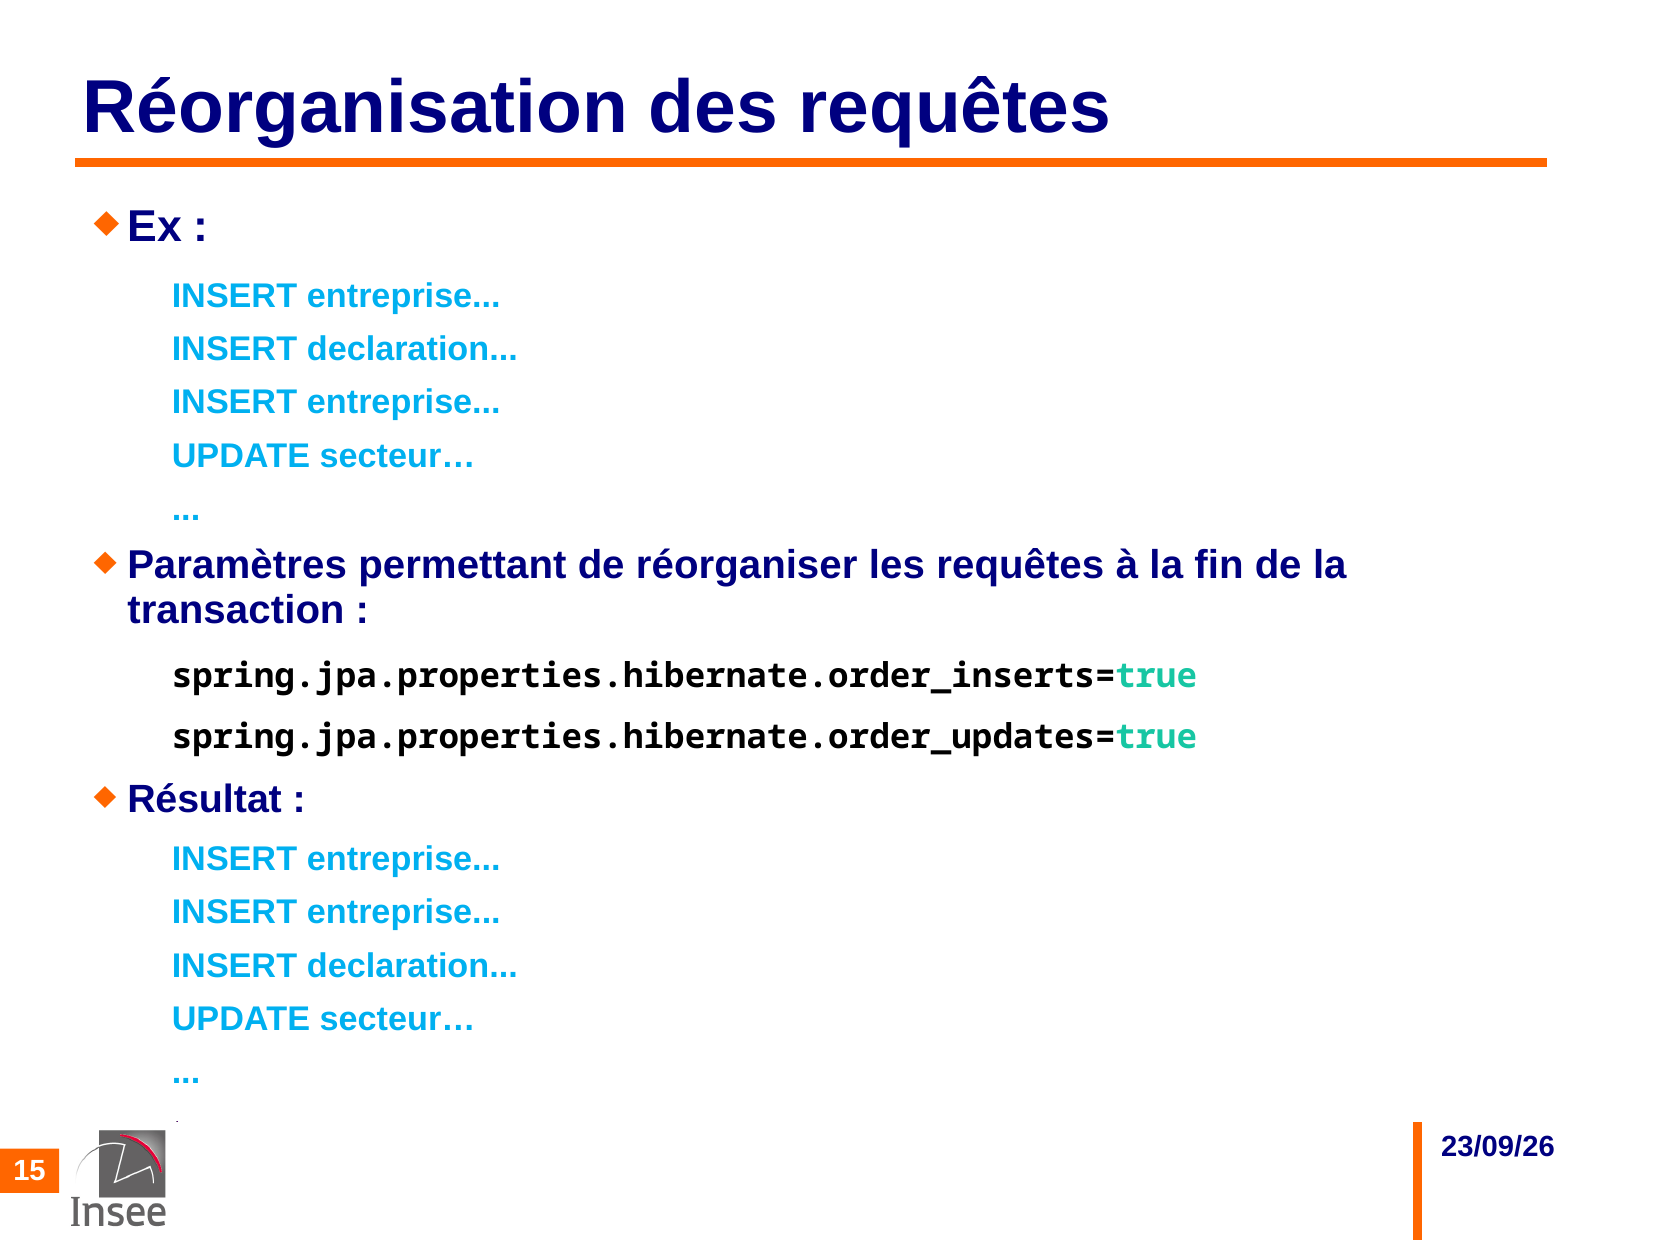

# Réorganisation des requêtes
Ex :
INSERT entreprise...
INSERT declaration...
INSERT entreprise...
UPDATE secteur…
...
Paramètres permettant de réorganiser les requêtes à la fin de la transaction :
spring.jpa.properties.hibernate.order_inserts=true
spring.jpa.properties.hibernate.order_updates=true
Résultat :
INSERT entreprise...
INSERT entreprise...
INSERT declaration...
UPDATE secteur…
...
15